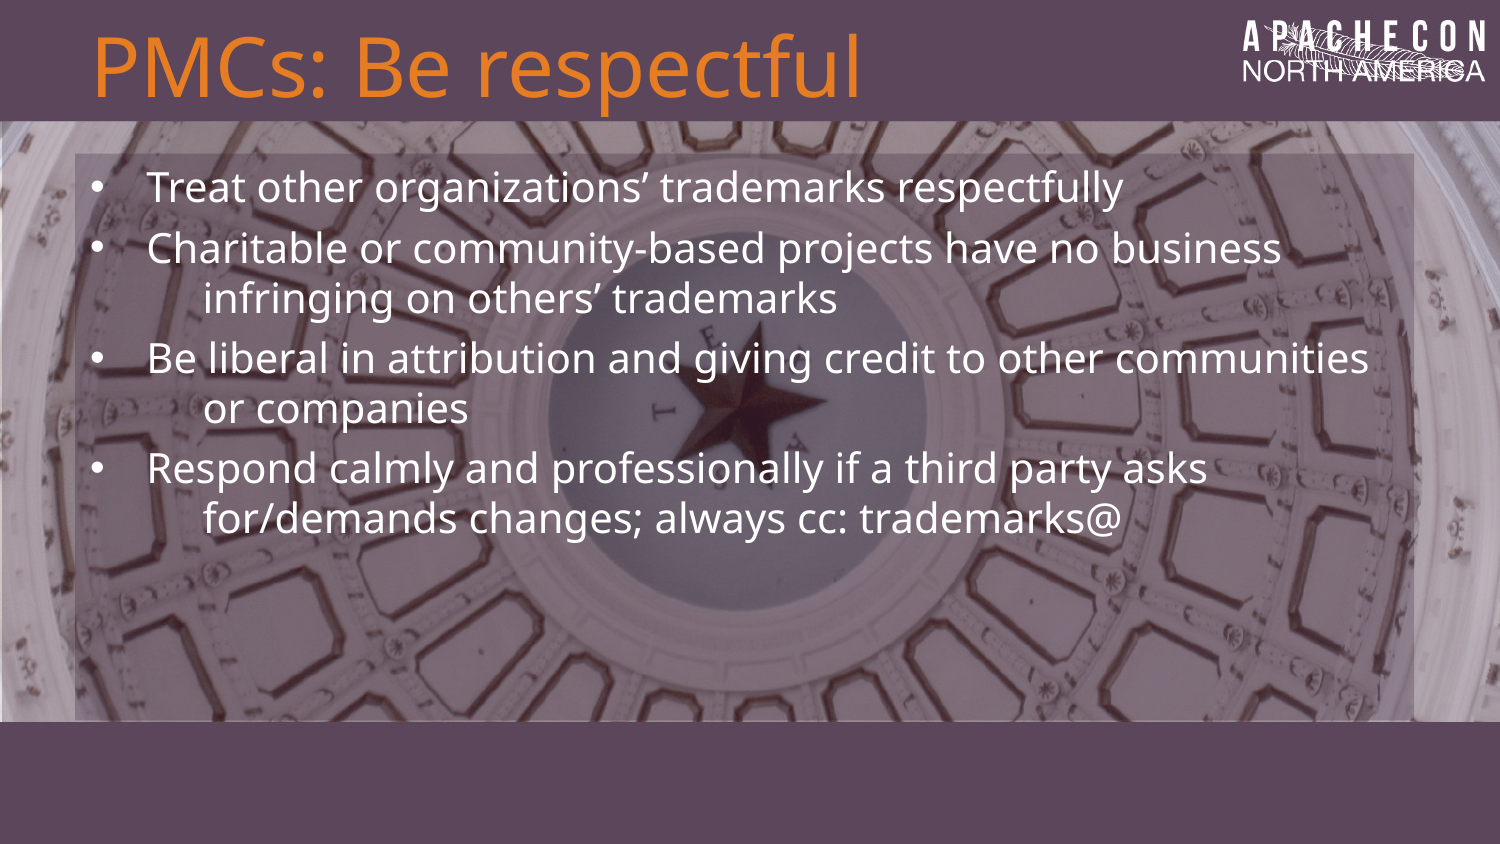

PMCs: Be respectful
Treat other organizations’ trademarks respectfully
Charitable or community-based projects have no business infringing on others’ trademarks
Be liberal in attribution and giving credit to other communities or companies
Respond calmly and professionally if a third party asks for/demands changes; always cc: trademarks@